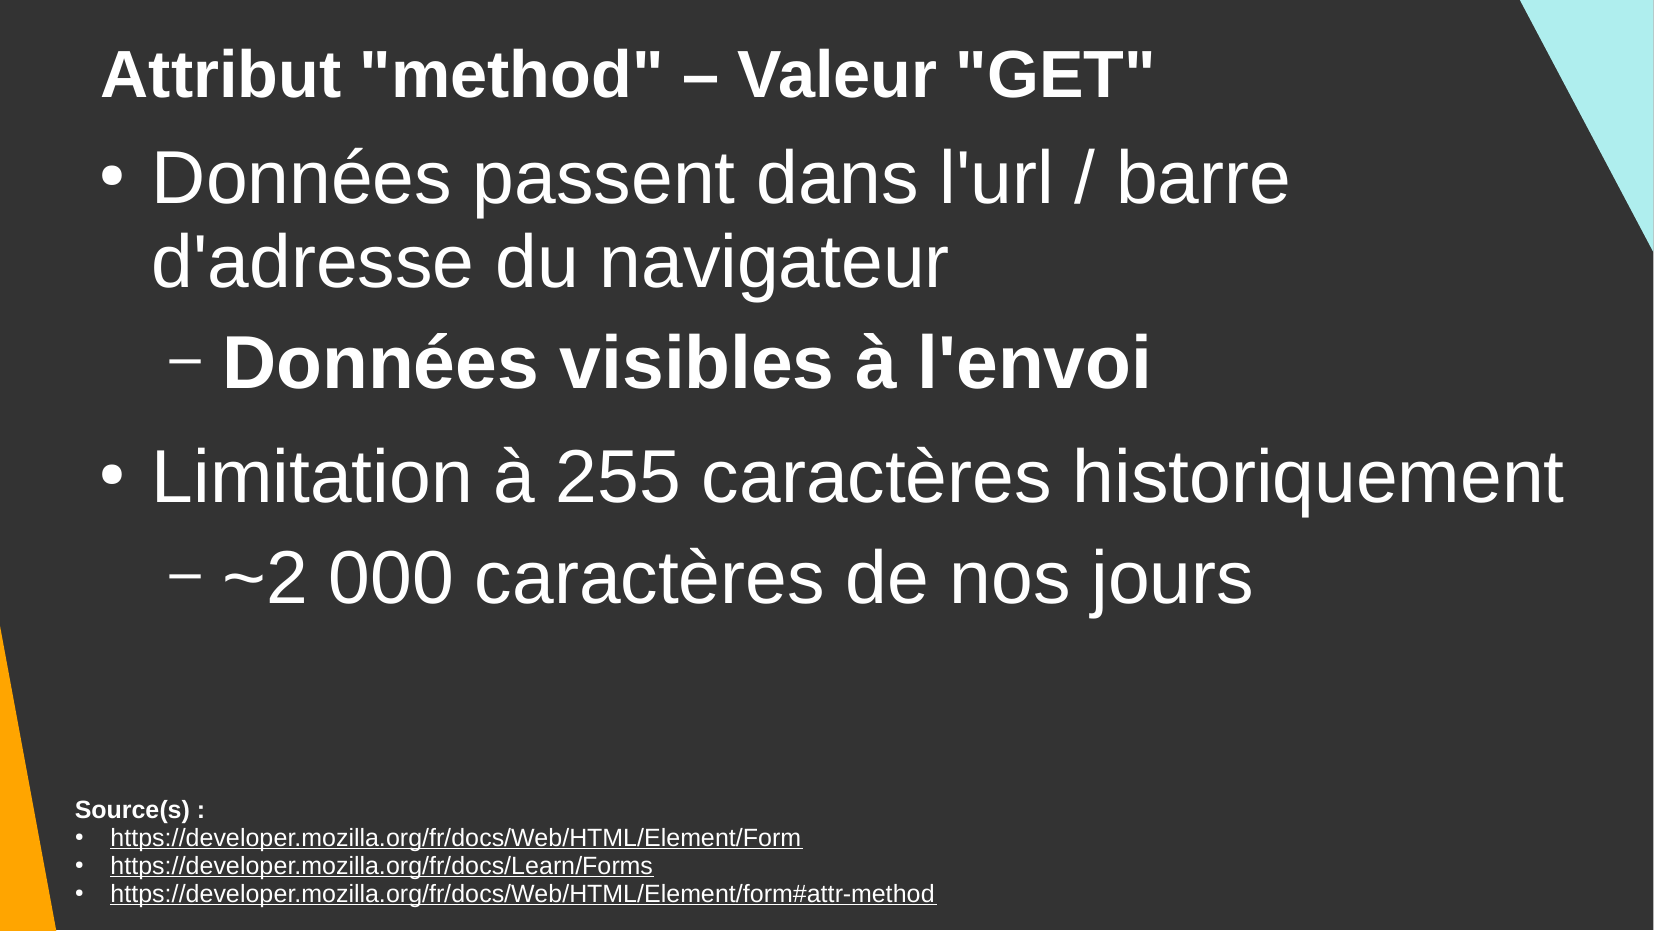

# Attribut "method" – Valeur "GET"
Données passent dans l'url / barre d'adresse du navigateur
Données visibles à l'envoi
Limitation à 255 caractères historiquement
~2 000 caractères de nos jours
Source(s) :
https://developer.mozilla.org/fr/docs/Web/HTML/Element/Form
https://developer.mozilla.org/fr/docs/Learn/Forms
https://developer.mozilla.org/fr/docs/Web/HTML/Element/form#attr-method